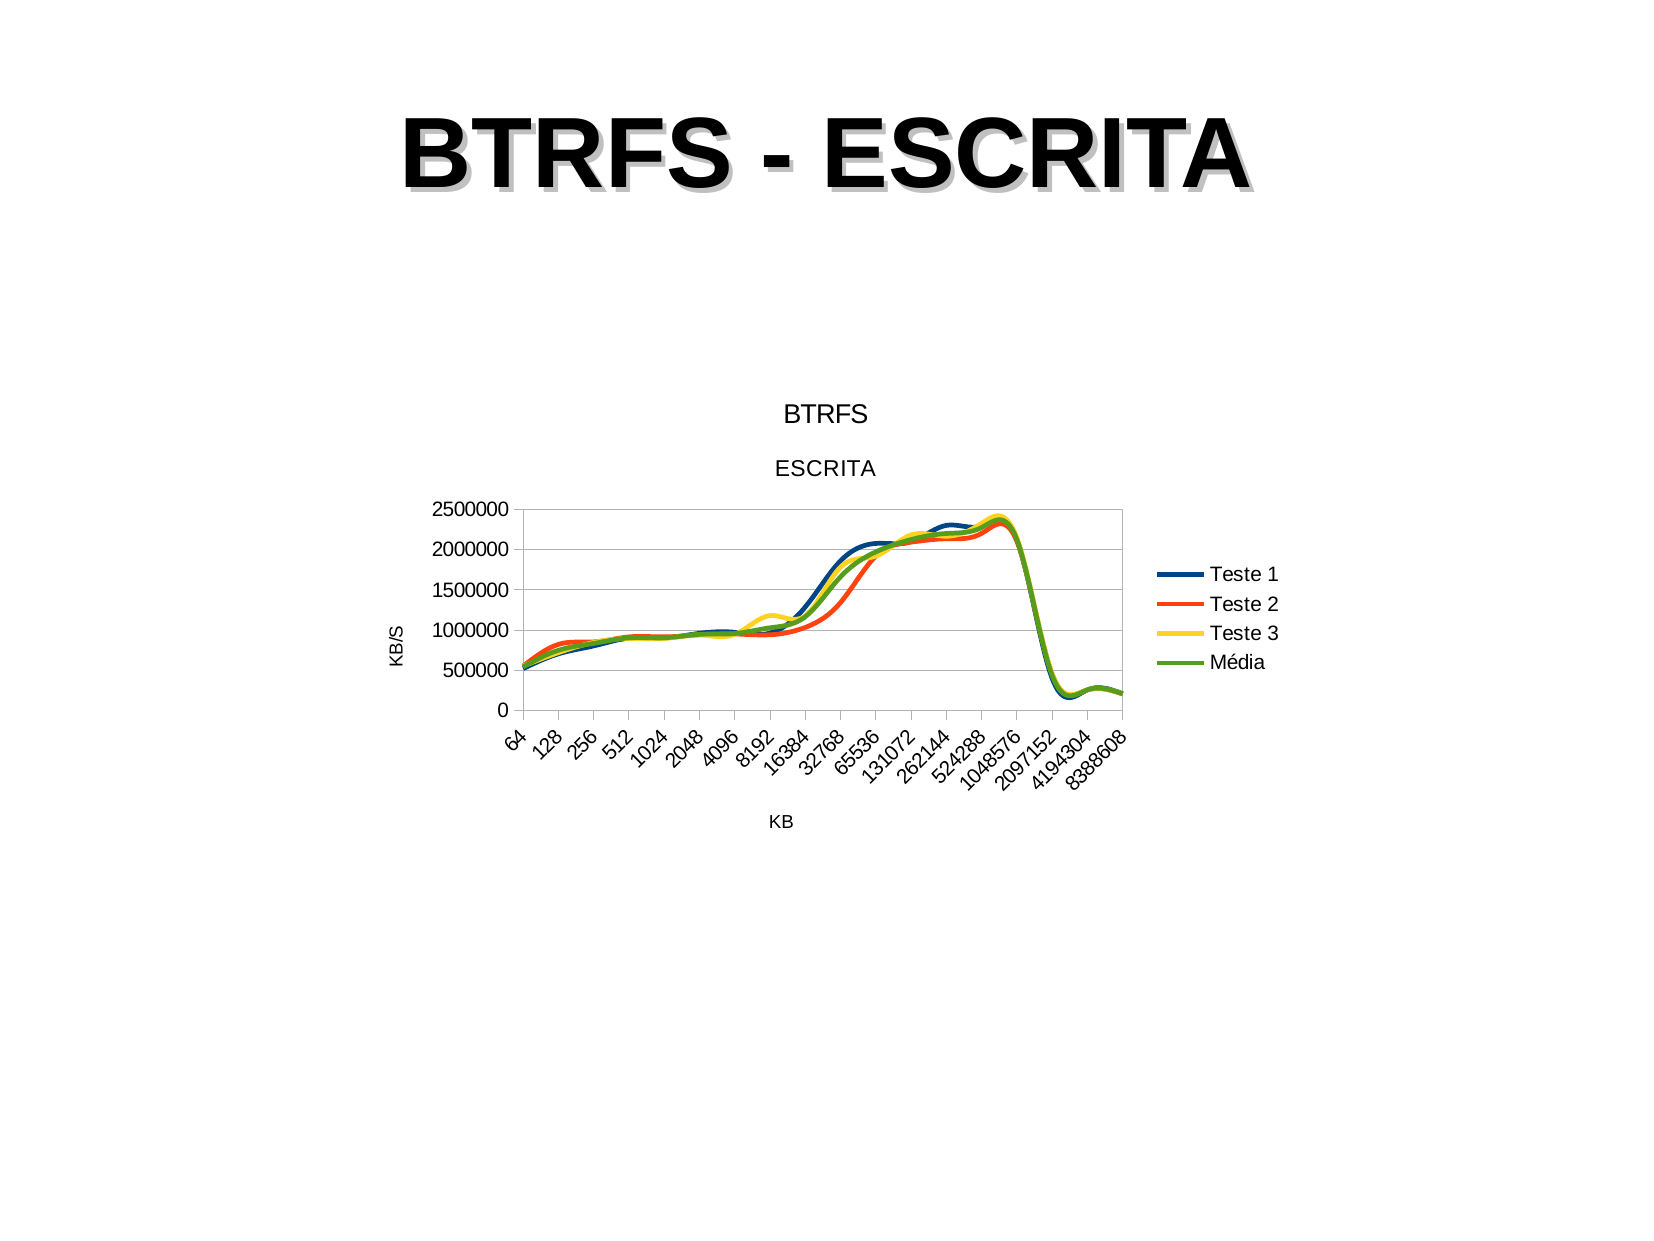

# BTRFS - ESCRITA
### Chart: BTRFS
ESCRITA
| Category | Teste 1 | Teste 2 | Teste 3 | Média |
|---|---|---|---|---|
| 64 | 520419.0 | 552557.0 | 552557.0 | 541844.0 |
| 128 | 703810.0 | 821147.0 | 718889.0 | 747949.0 |
| 256 | 802614.0 | 852984.0 | 844929.0 | 833509.0 |
| 512 | 898225.0 | 914287.0 | 895230.0 | 902581.0 |
| 1024 | 900637.0 | 915028.0 | 895194.0 | 903620.0 |
| 2048 | 959254.0 | 941176.0 | 938605.0 | 946345.0 |
| 4096 | 971997.0 | 951223.0 | 946194.0 | 956471.0 |
| 8192 | 962301.0 | 941161.0 | 1179741.0 | 1027734.0 |
| 16384 | 1288140.0 | 1032974.0 | 1178361.0 | 1166492.0 |
| 32768 | 1860128.0 | 1342297.0 | 1782795.0 | 1661740.0 |
| 65536 | 2077139.0 | 1918455.0 | 1919634.0 | 1971743.0 |
| 131072 | 2099067.0 | 2093735.0 | 2183045.0 | 2125282.0 |
| 262144 | 2301288.0 | 2134829.0 | 2166803.0 | 2200973.0 |
| 524288 | 2294828.0 | 2202733.0 | 2327272.0 | 2274944.0 |
| 1048576 | 2127123.0 | 2104416.0 | 2147445.0 | 2126328.0 |
| 2097152 | 399280.0 | 453150.0 | 457991.0 | 436807.0 |
| 4194304 | 255513.0 | 255299.0 | 255560.0 | 255457.0 |
| 8388608 | 208627.0 | 205215.0 | 209731.0 | 207858.0 |